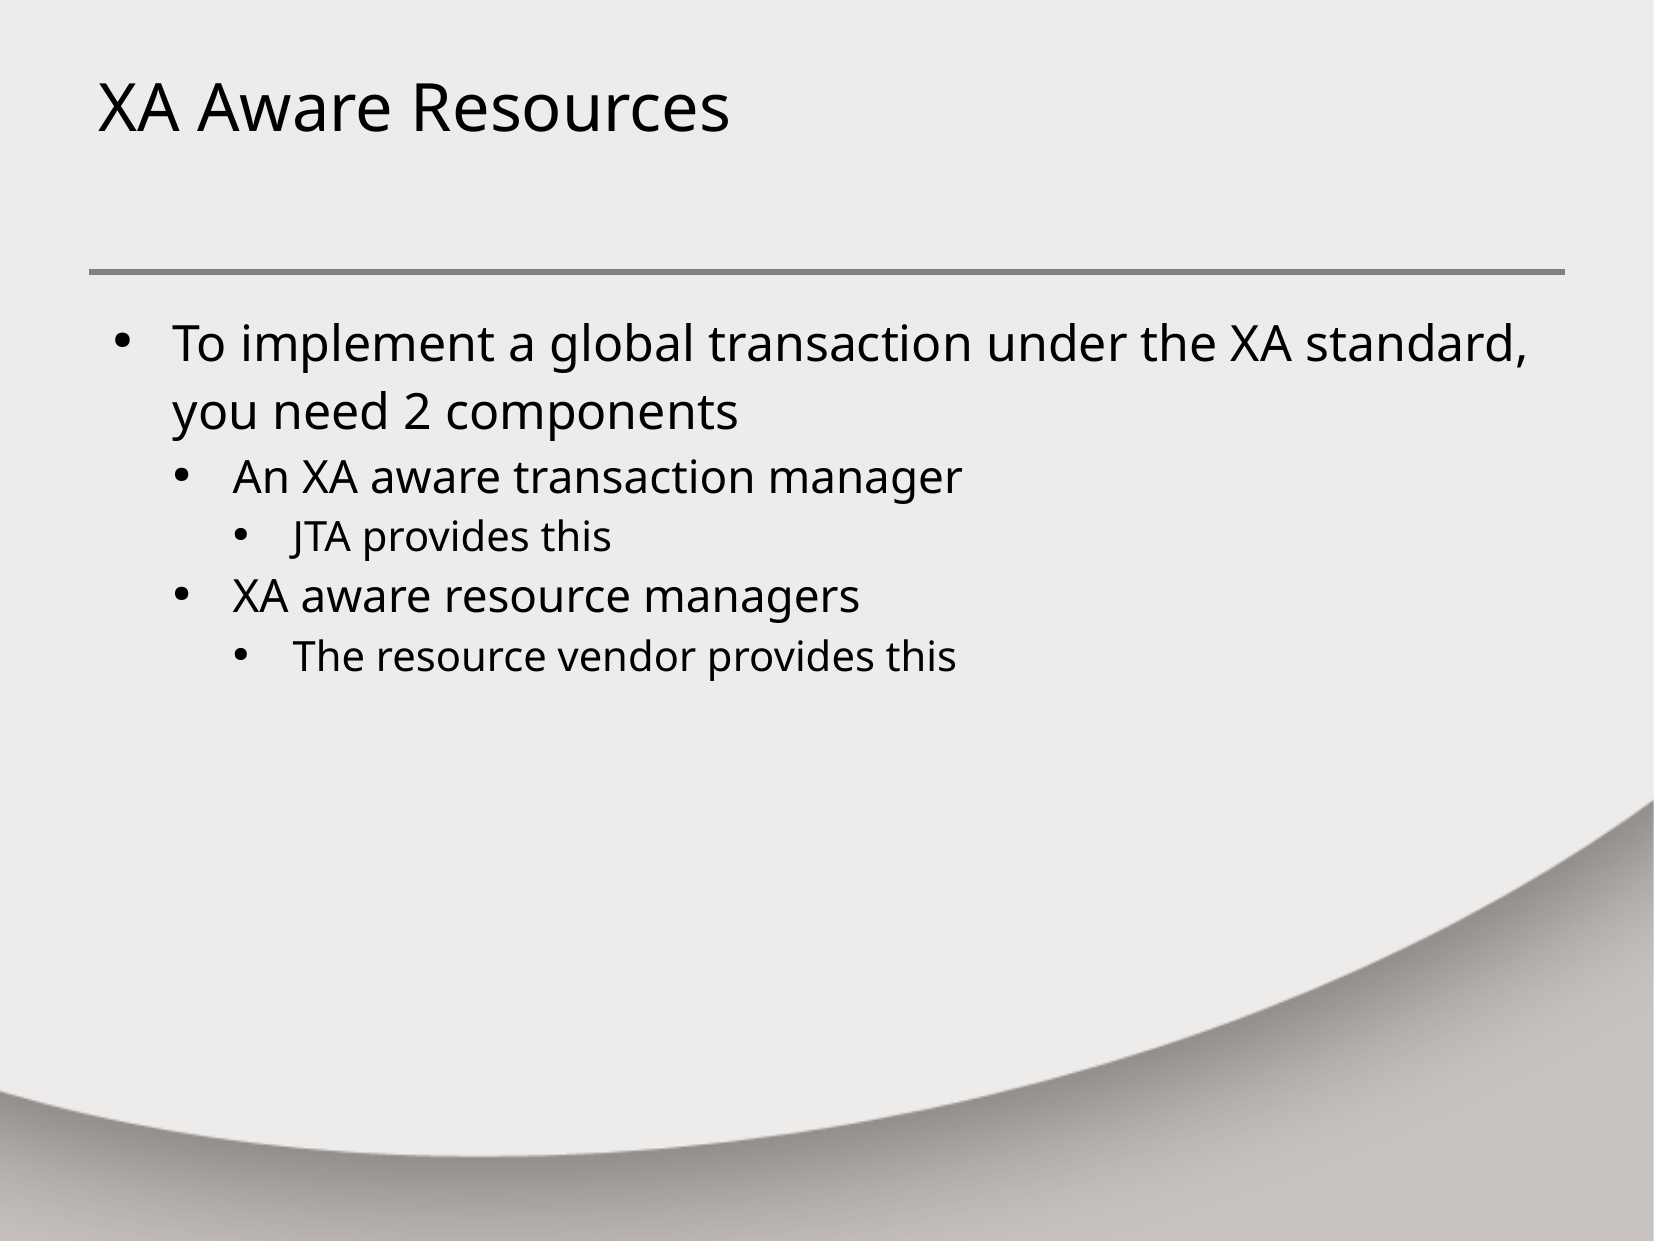

# XA Aware Resources
To implement a global transaction under the XA standard, you need 2 components
An XA aware transaction manager
JTA provides this
XA aware resource managers
The resource vendor provides this